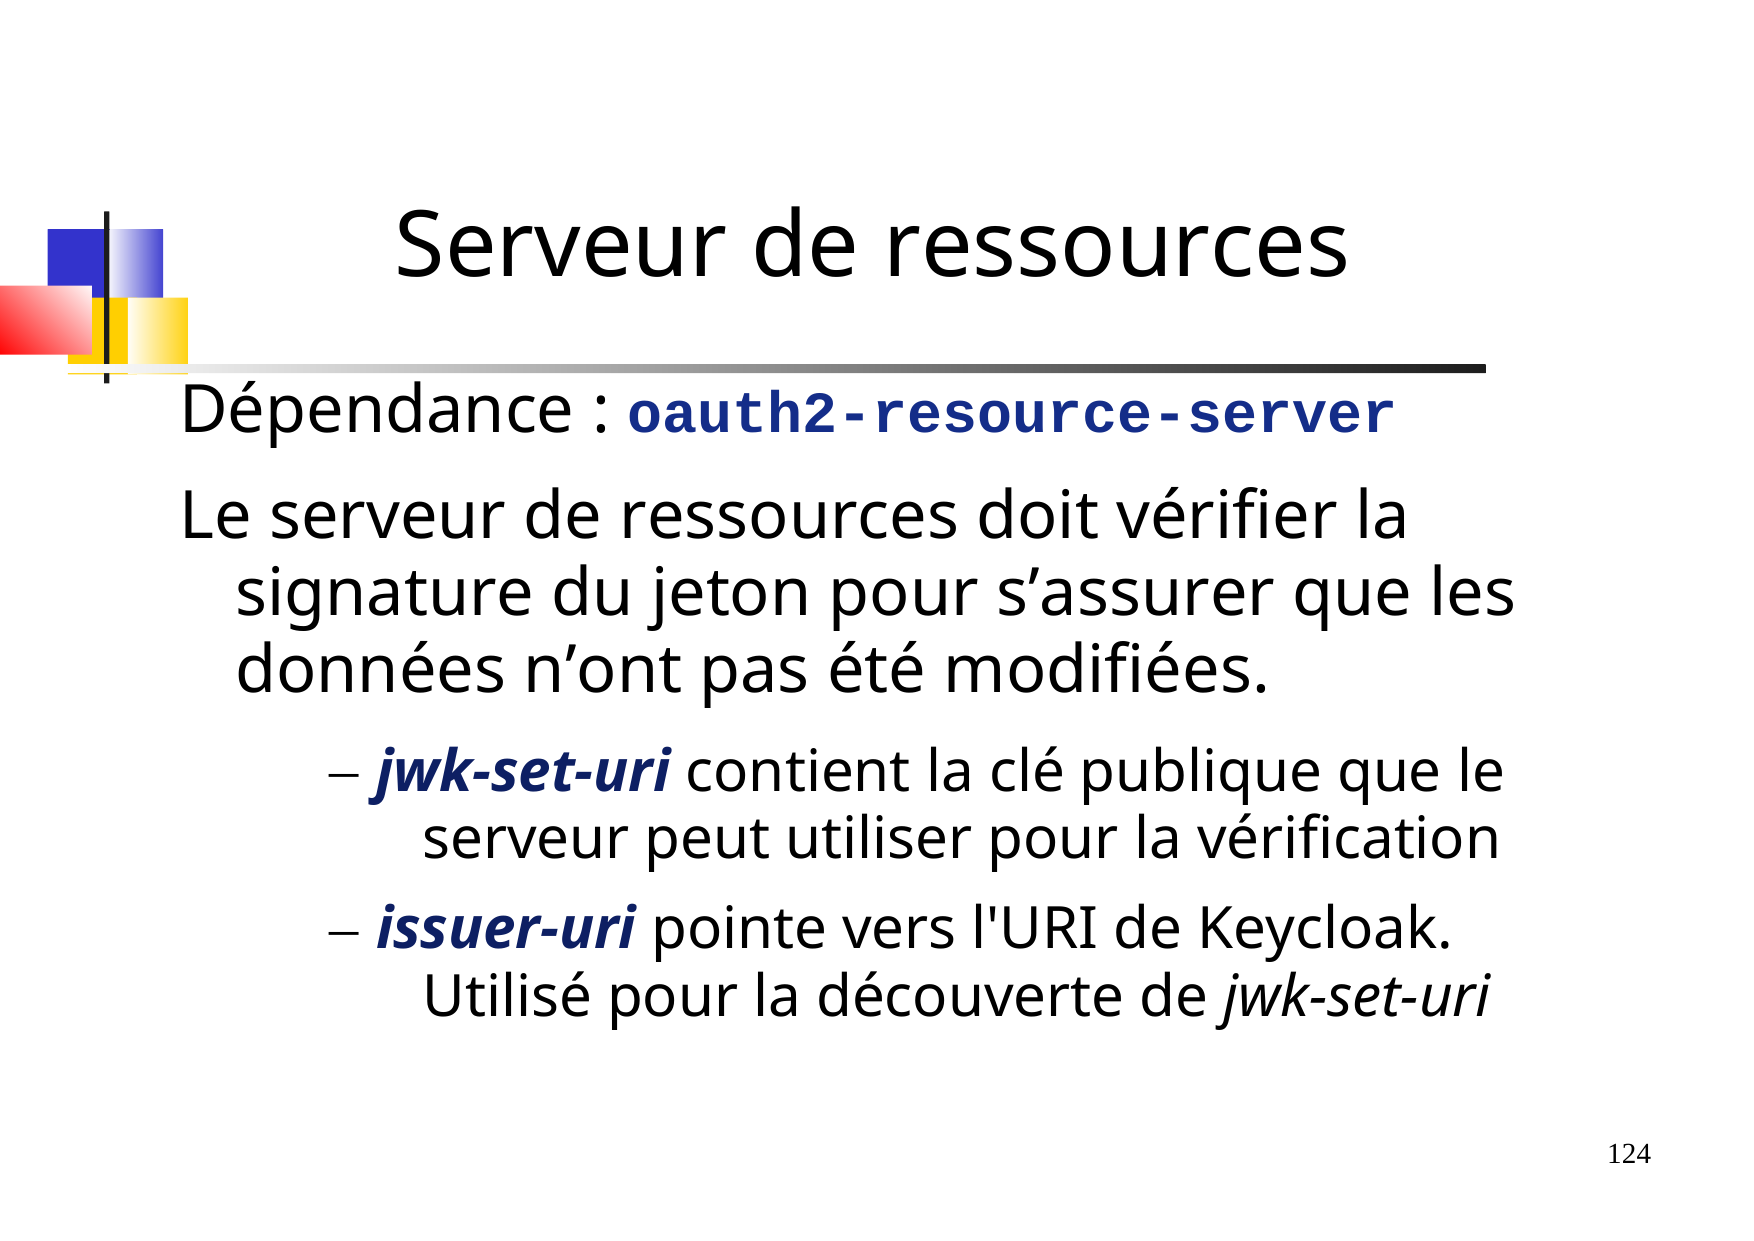

# Serveur de ressources
Dépendance : oauth2-resource-server
Le serveur de ressources doit vérifier la signature du jeton pour s’assurer que les données n’ont pas été modifiées.
jwk-set-uri contient la clé publique que le serveur peut utiliser pour la vérification
issuer-uri pointe vers l'URI de Keycloak. Utilisé pour la découverte de jwk-set-uri